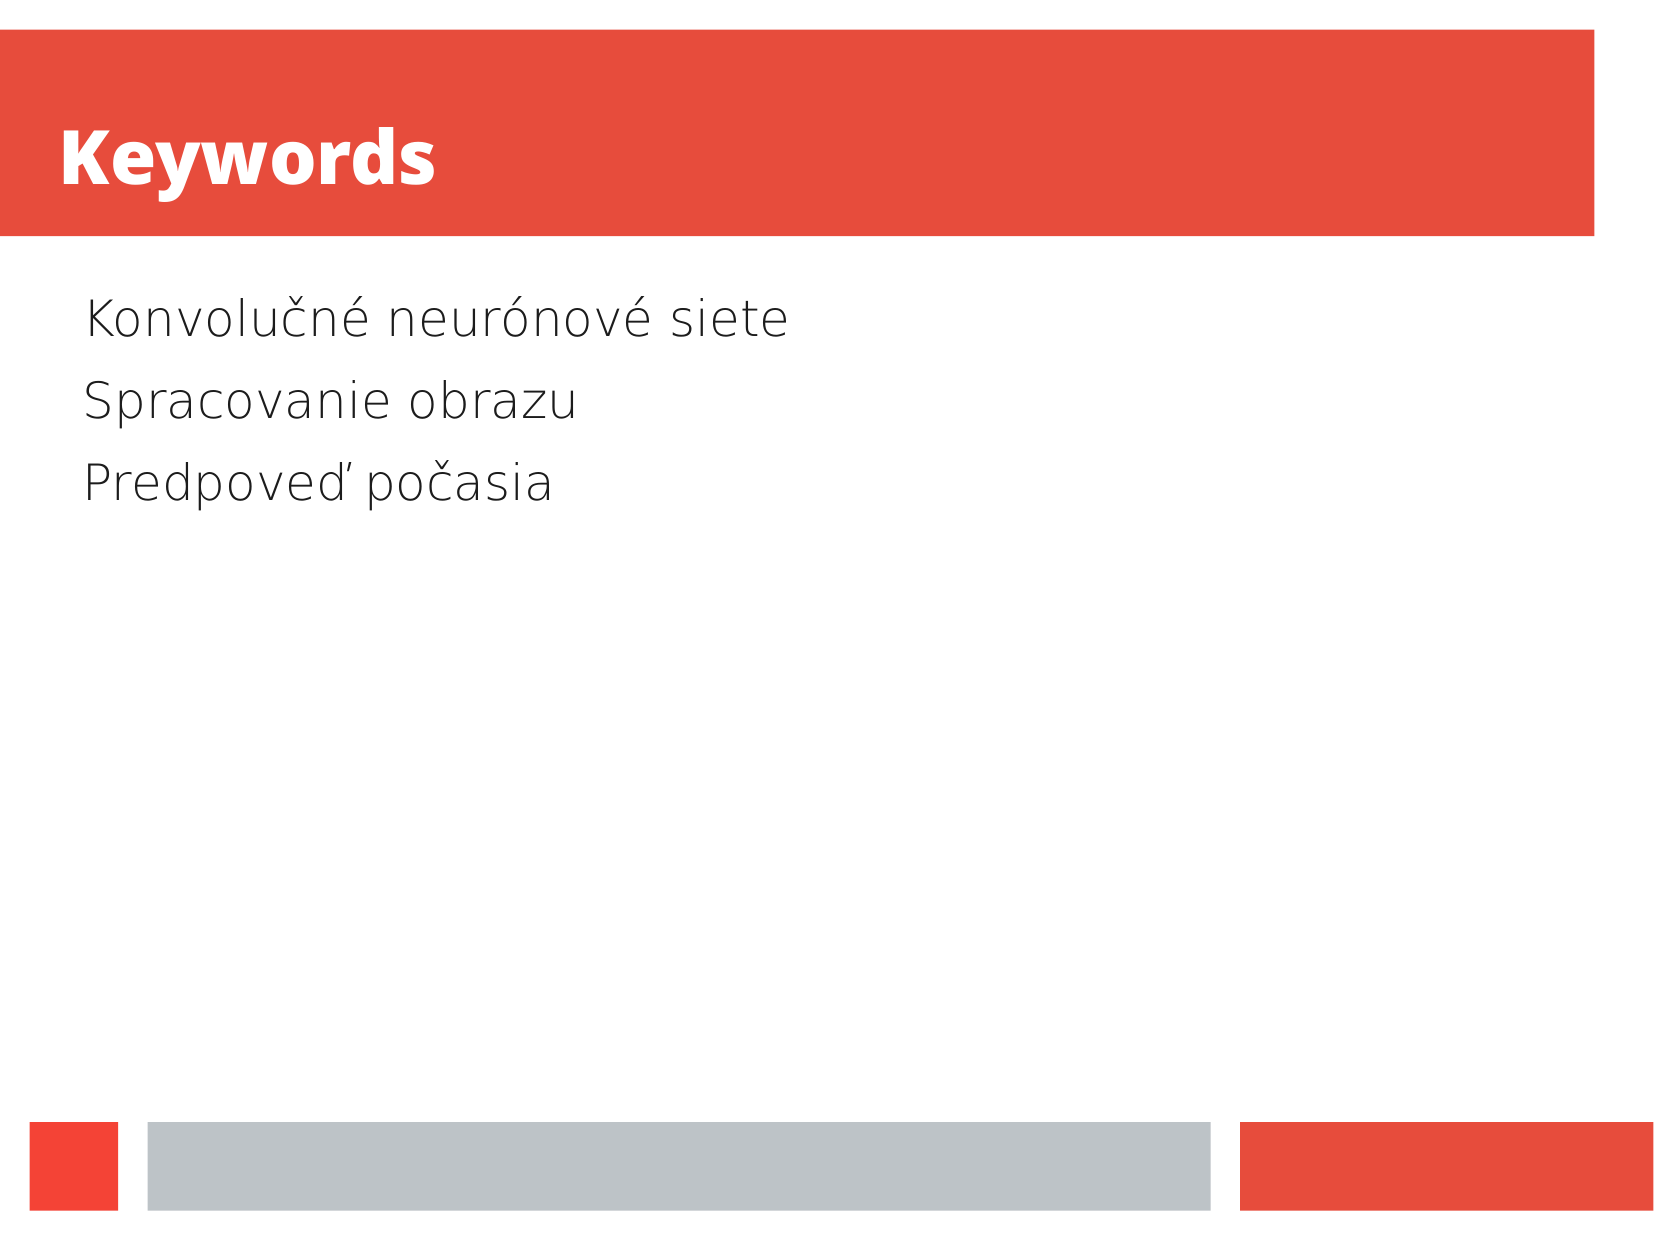

# Keywords
Konvolučné neurónové siete
Spracovanie obrazu
Predpoveď počasia